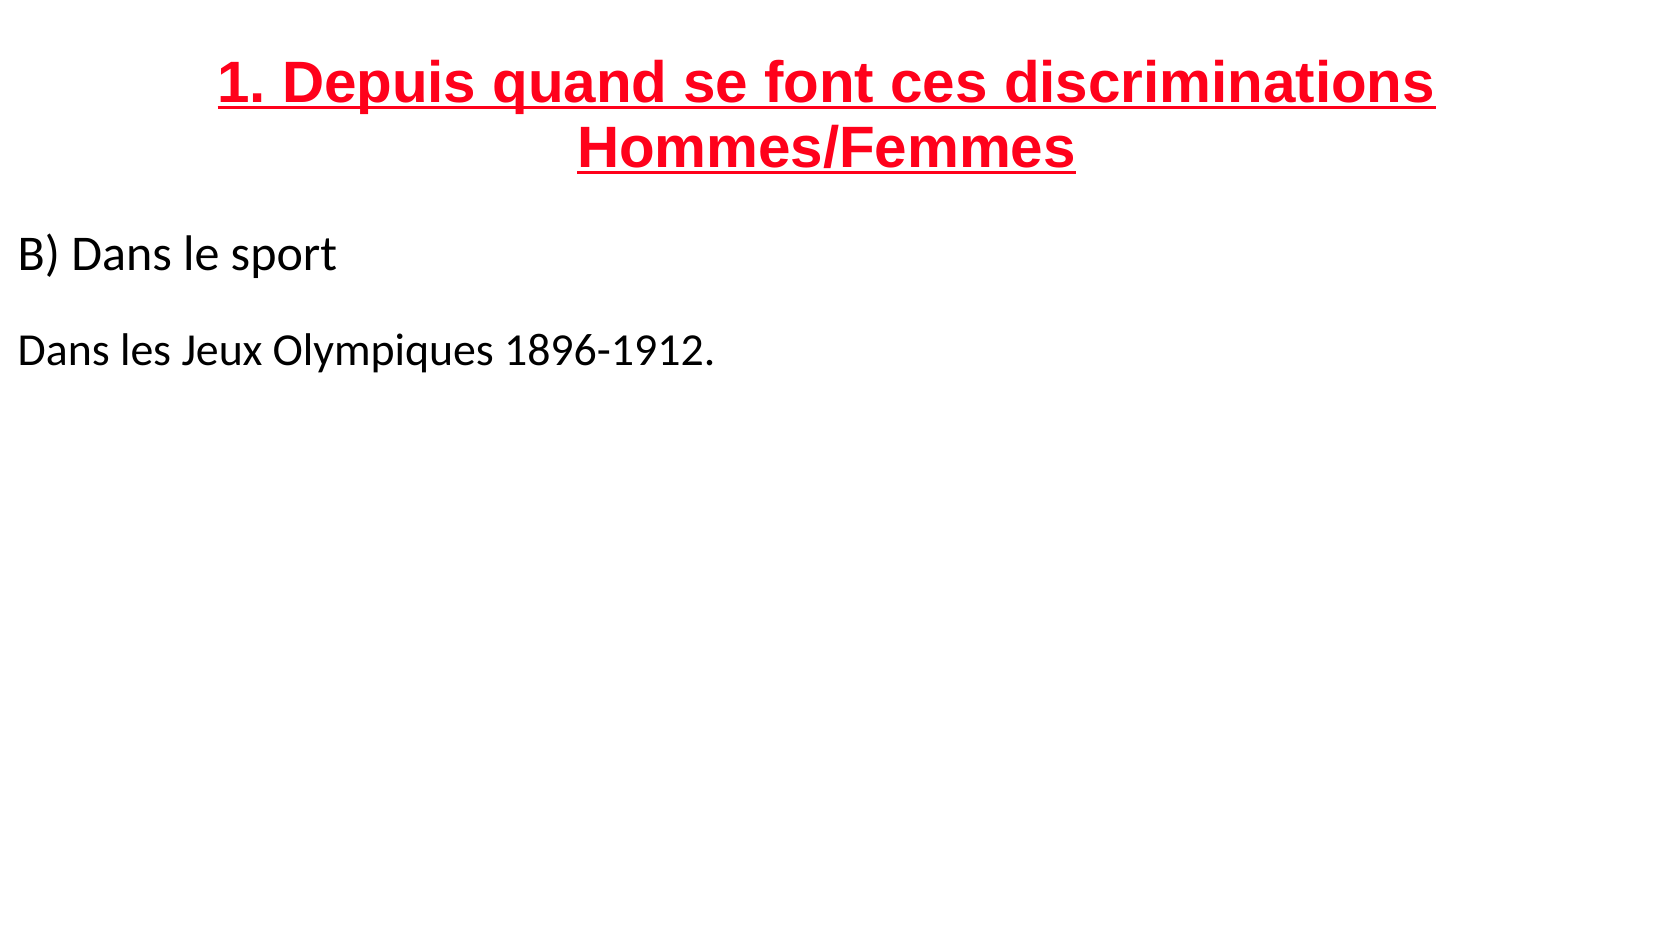

# 1. Depuis quand se font ces discriminations Hommes/Femmes
B) Dans le sport
Dans les Jeux Olympiques 1896-1912.